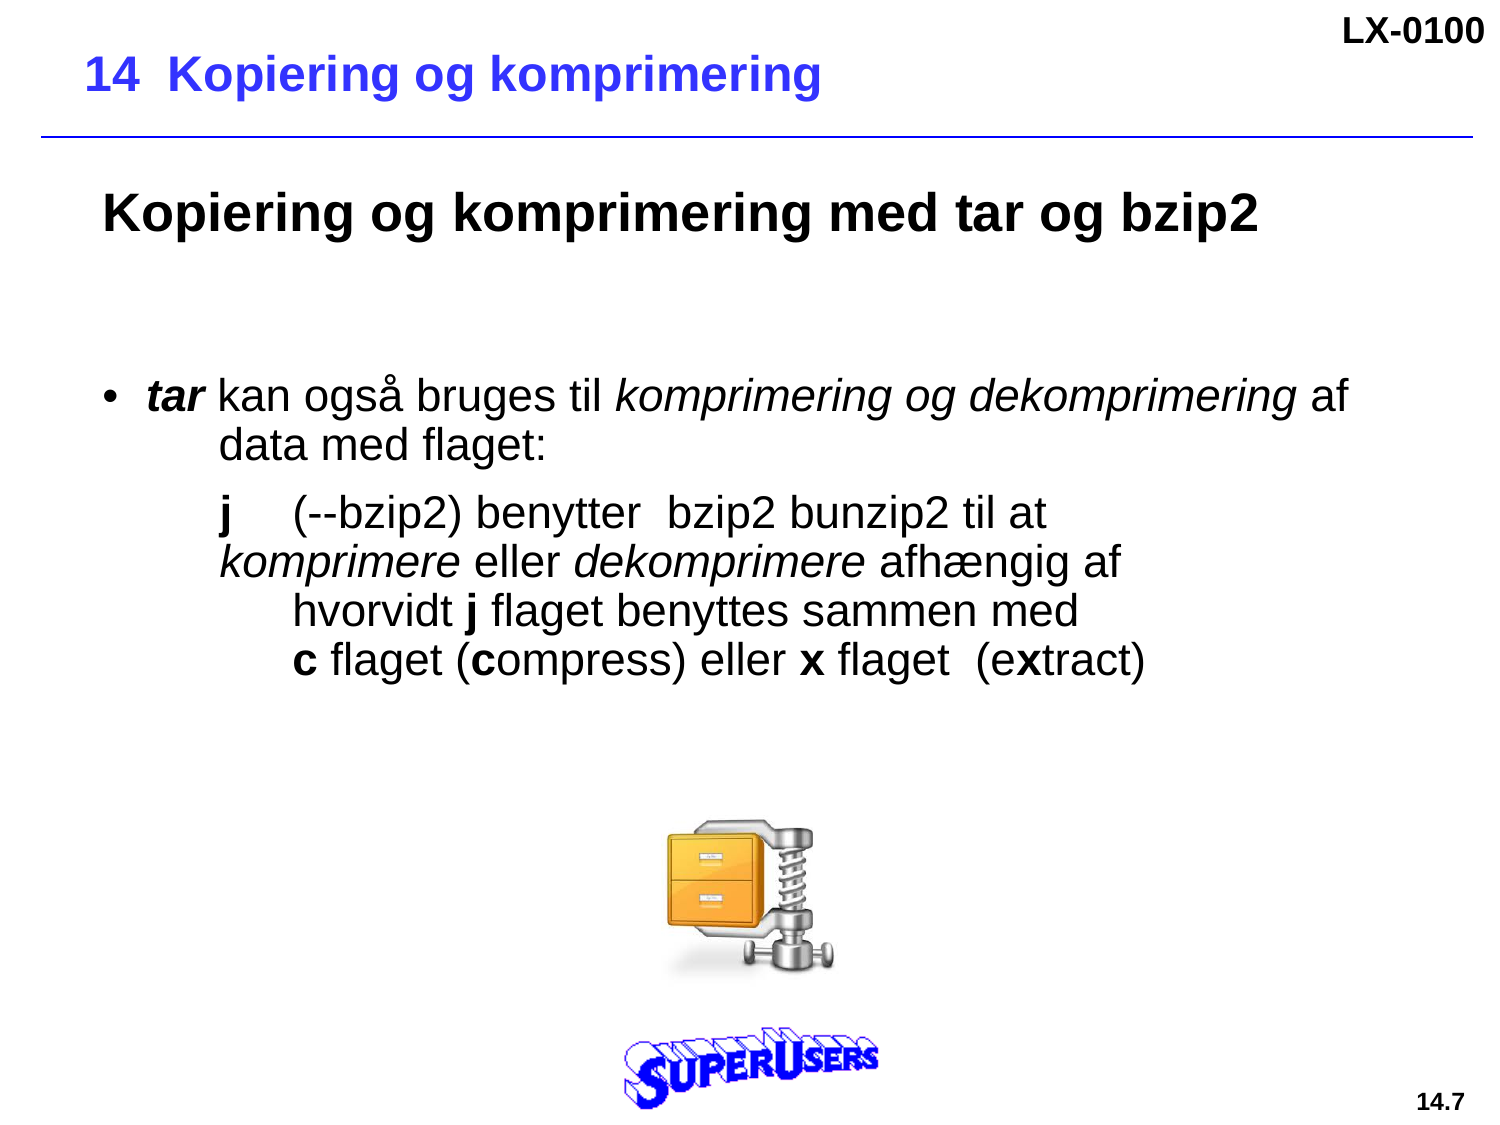

# 14 Kopiering og komprimering
Kopiering og komprimering med tar og bzip2
tar kan også bruges til komprimering og dekomprimering af 	 	data med flaget:
j	(--bzip2) benytter bzip2 bunzip2 til at 		 	komprimere eller dekomprimere afhængig af
 	hvorvidt j flaget benyttes sammen med
	c flaget (compress) eller x flaget (extract)